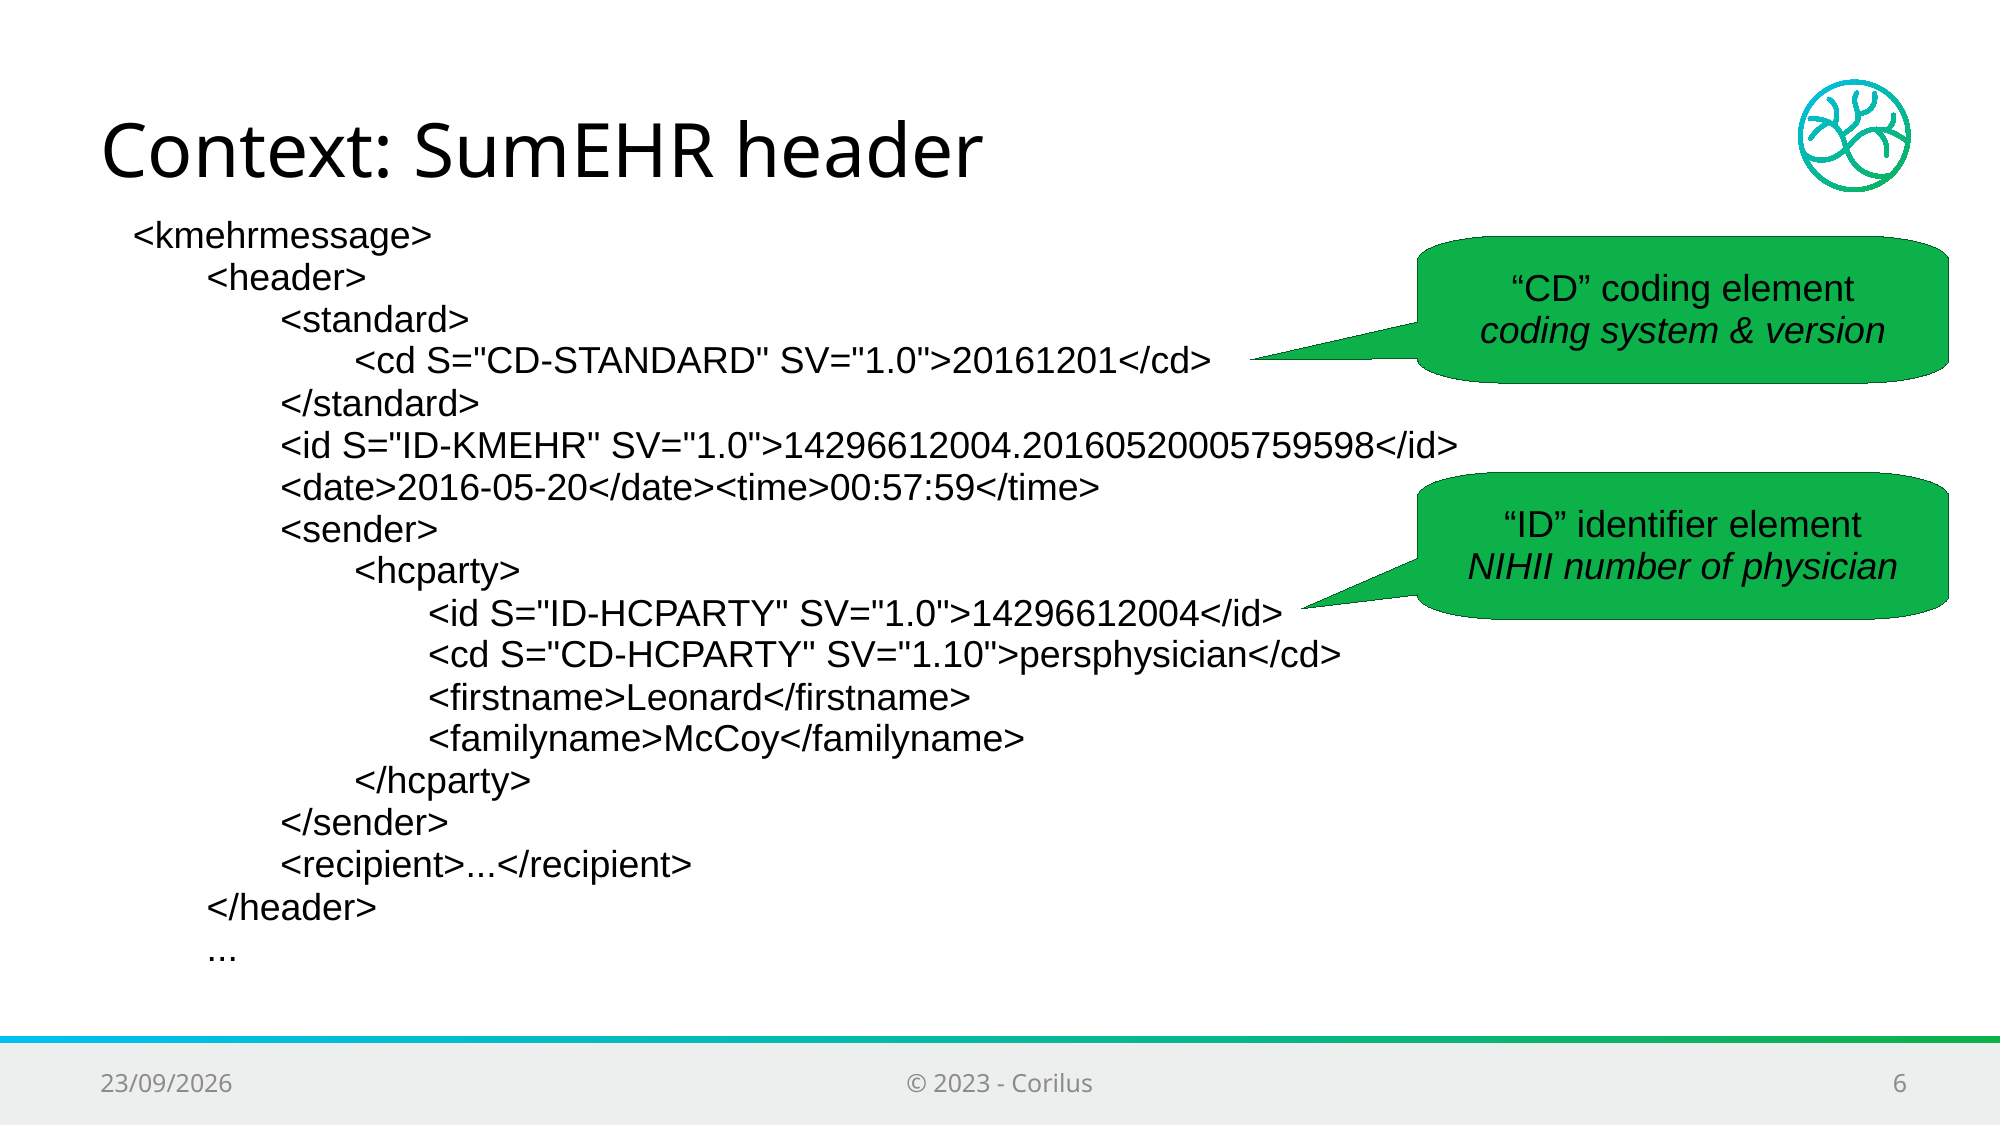

# Context: SumEHR header
<kmehrmessage>
	<header>
		<standard>
			<cd S="CD-STANDARD" SV="1.0">20161201</cd>
		</standard>
		<id S="ID-KMEHR" SV="1.0">14296612004.20160520005759598</id>
		<date>2016-05-20</date><time>00:57:59</time>
		<sender>
			<hcparty>
				<id S="ID-HCPARTY" SV="1.0">14296612004</id>
				<cd S="CD-HCPARTY" SV="1.10">persphysician</cd>
				<firstname>Leonard</firstname>
				<familyname>McCoy</familyname>
			</hcparty>
		</sender>
		<recipient>...</recipient>
	</header>
	...
“CD” coding element
coding system & version
“ID” identifier element
NIHII number of physician
© 2023 - Corilus
6